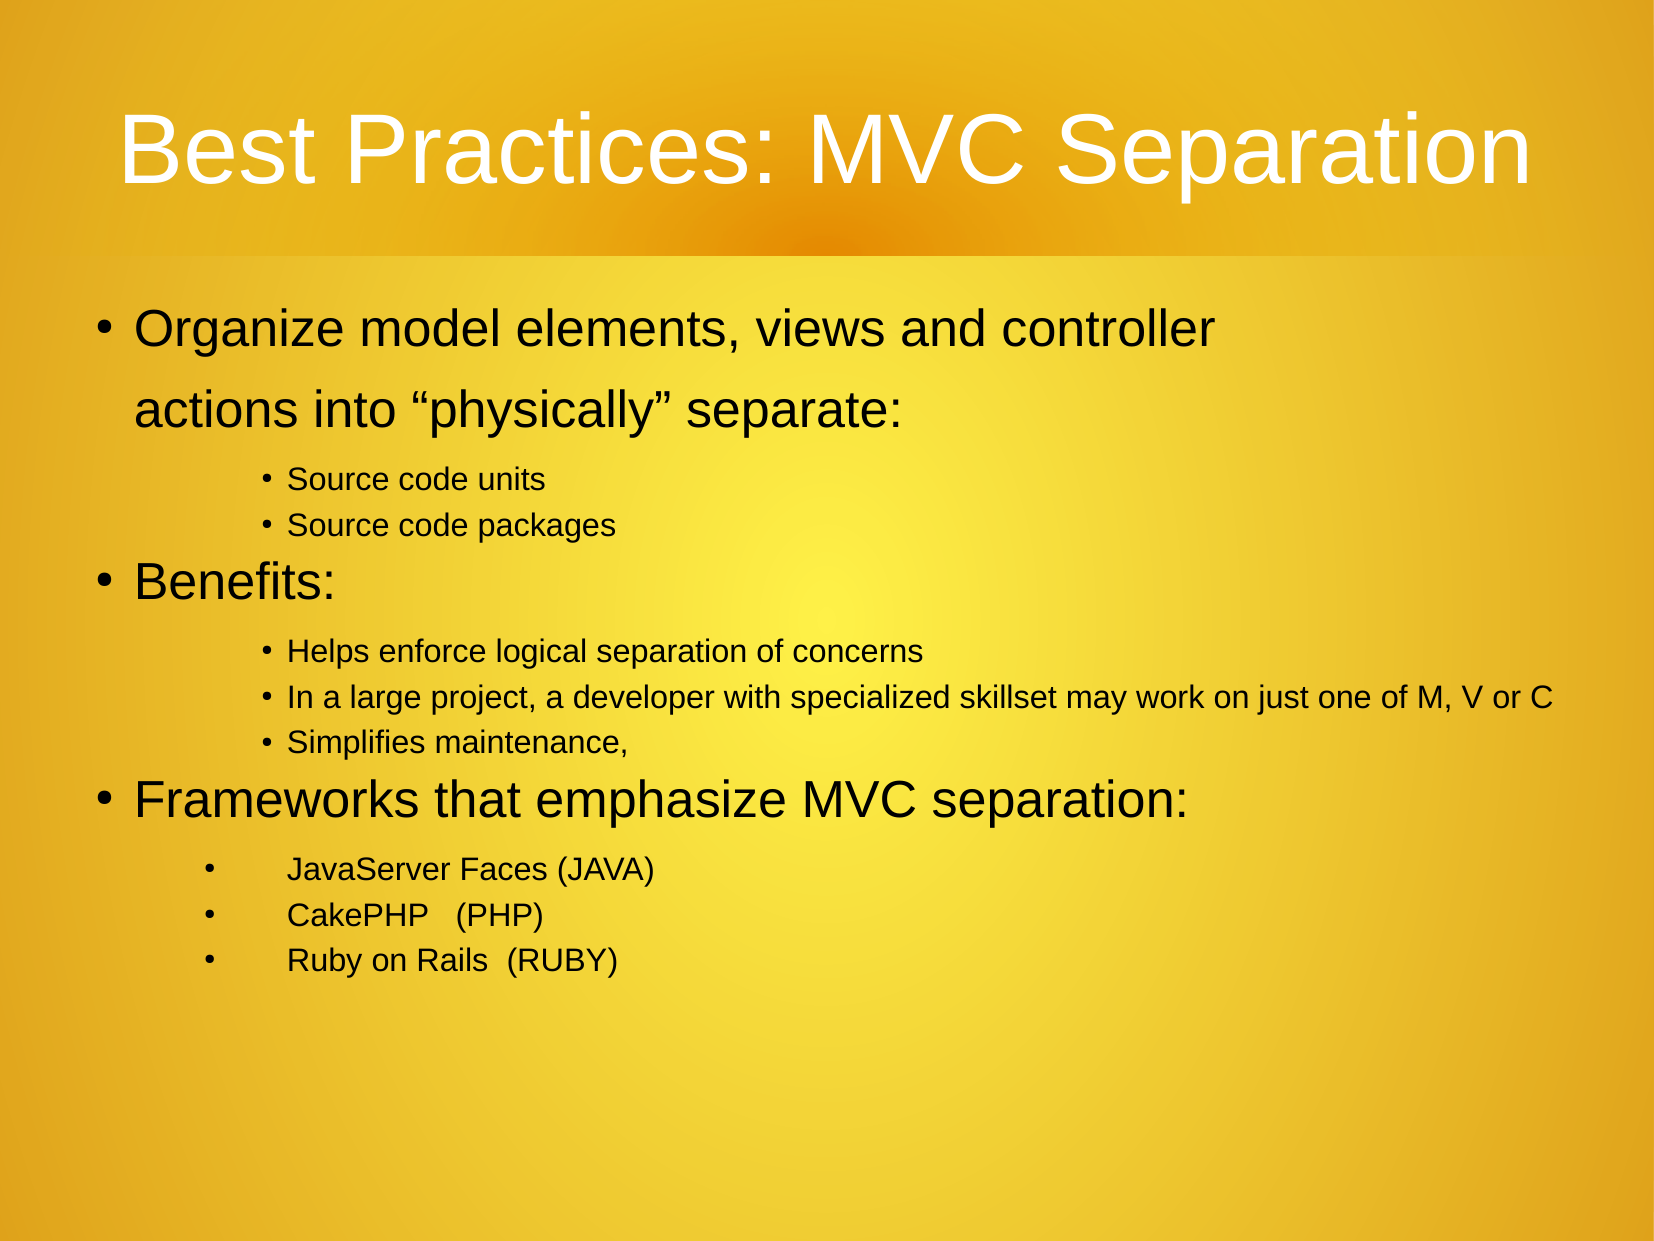

# Best Practices: MVC Separation
Organize model elements, views and controller
actions into “physically” separate:
Source code units
Source code packages
Benefits:
Helps enforce logical separation of concerns
In a large project, a developer with specialized skillset may work on just one of M, V or C
Simplifies maintenance,
Frameworks that emphasize MVC separation:
JavaServer Faces (JAVA)
CakePHP (PHP)
Ruby on Rails (RUBY)